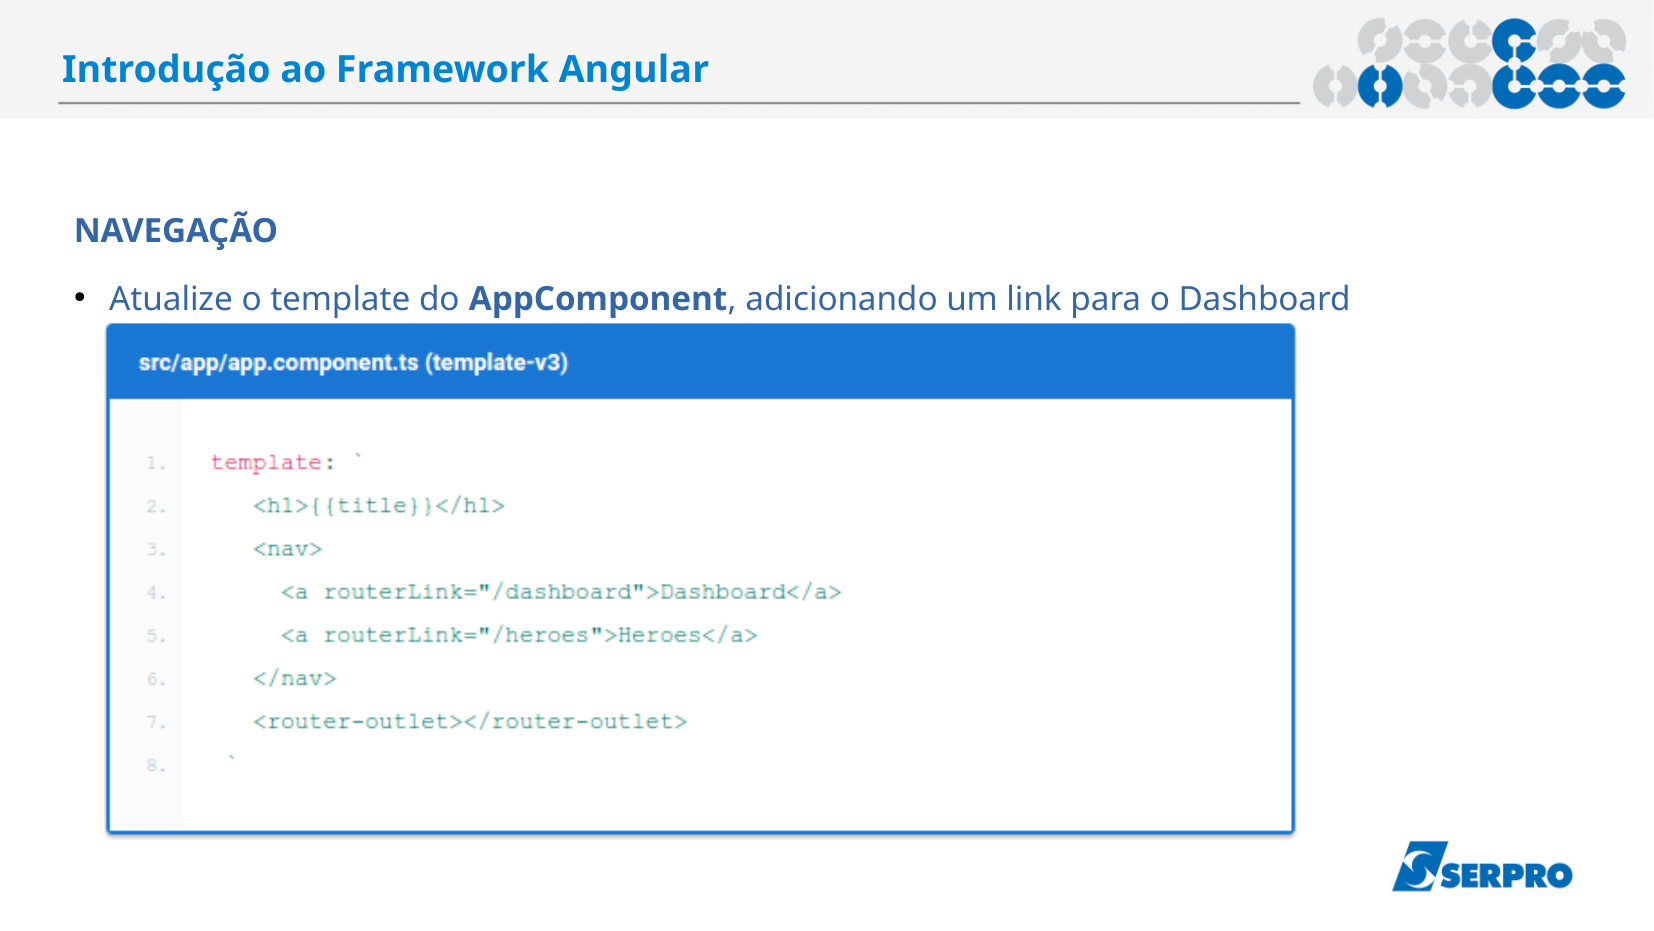

Introdução ao Framework Angular
NAVEGAÇÃO
Atualize o template do AppComponent, adicionando um link para o Dashboard